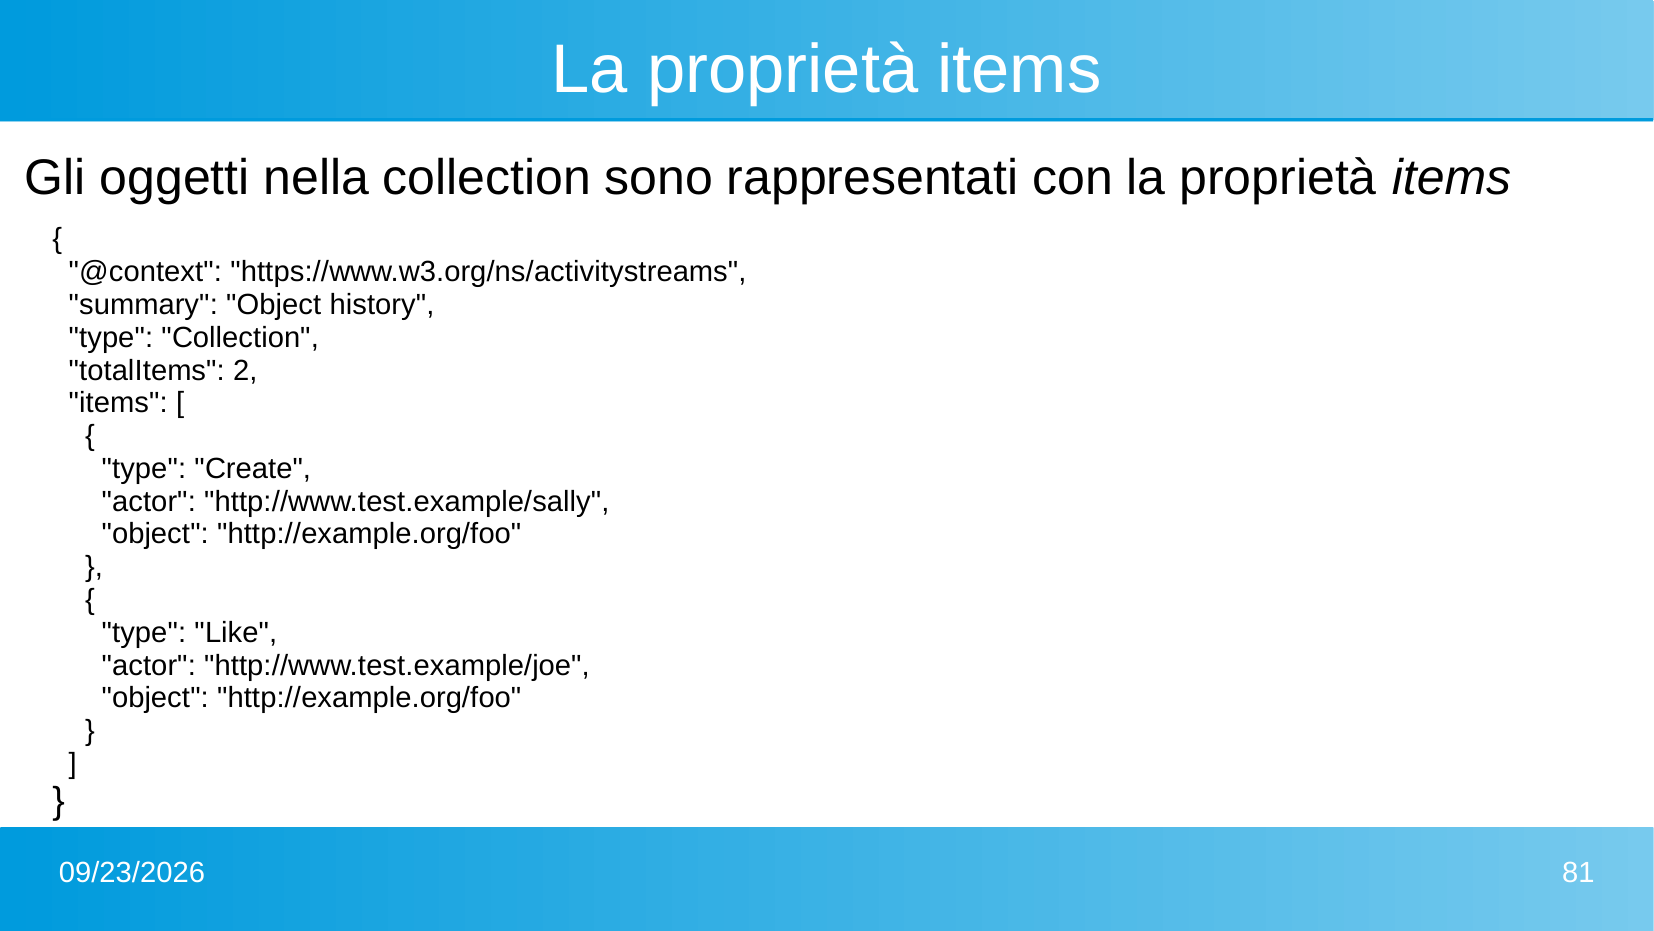

# La proprietà items
Gli oggetti nella collection sono rappresentati con la proprietà items
{
 "@context": "https://www.w3.org/ns/activitystreams",
 "summary": "Object history",
 "type": "Collection",
 "totalItems": 2,
 "items": [
 {
 "type": "Create",
 "actor": "http://www.test.example/sally",
 "object": "http://example.org/foo"
 },
 {
 "type": "Like",
 "actor": "http://www.test.example/joe",
 "object": "http://example.org/foo"
 }
 ]
}
81